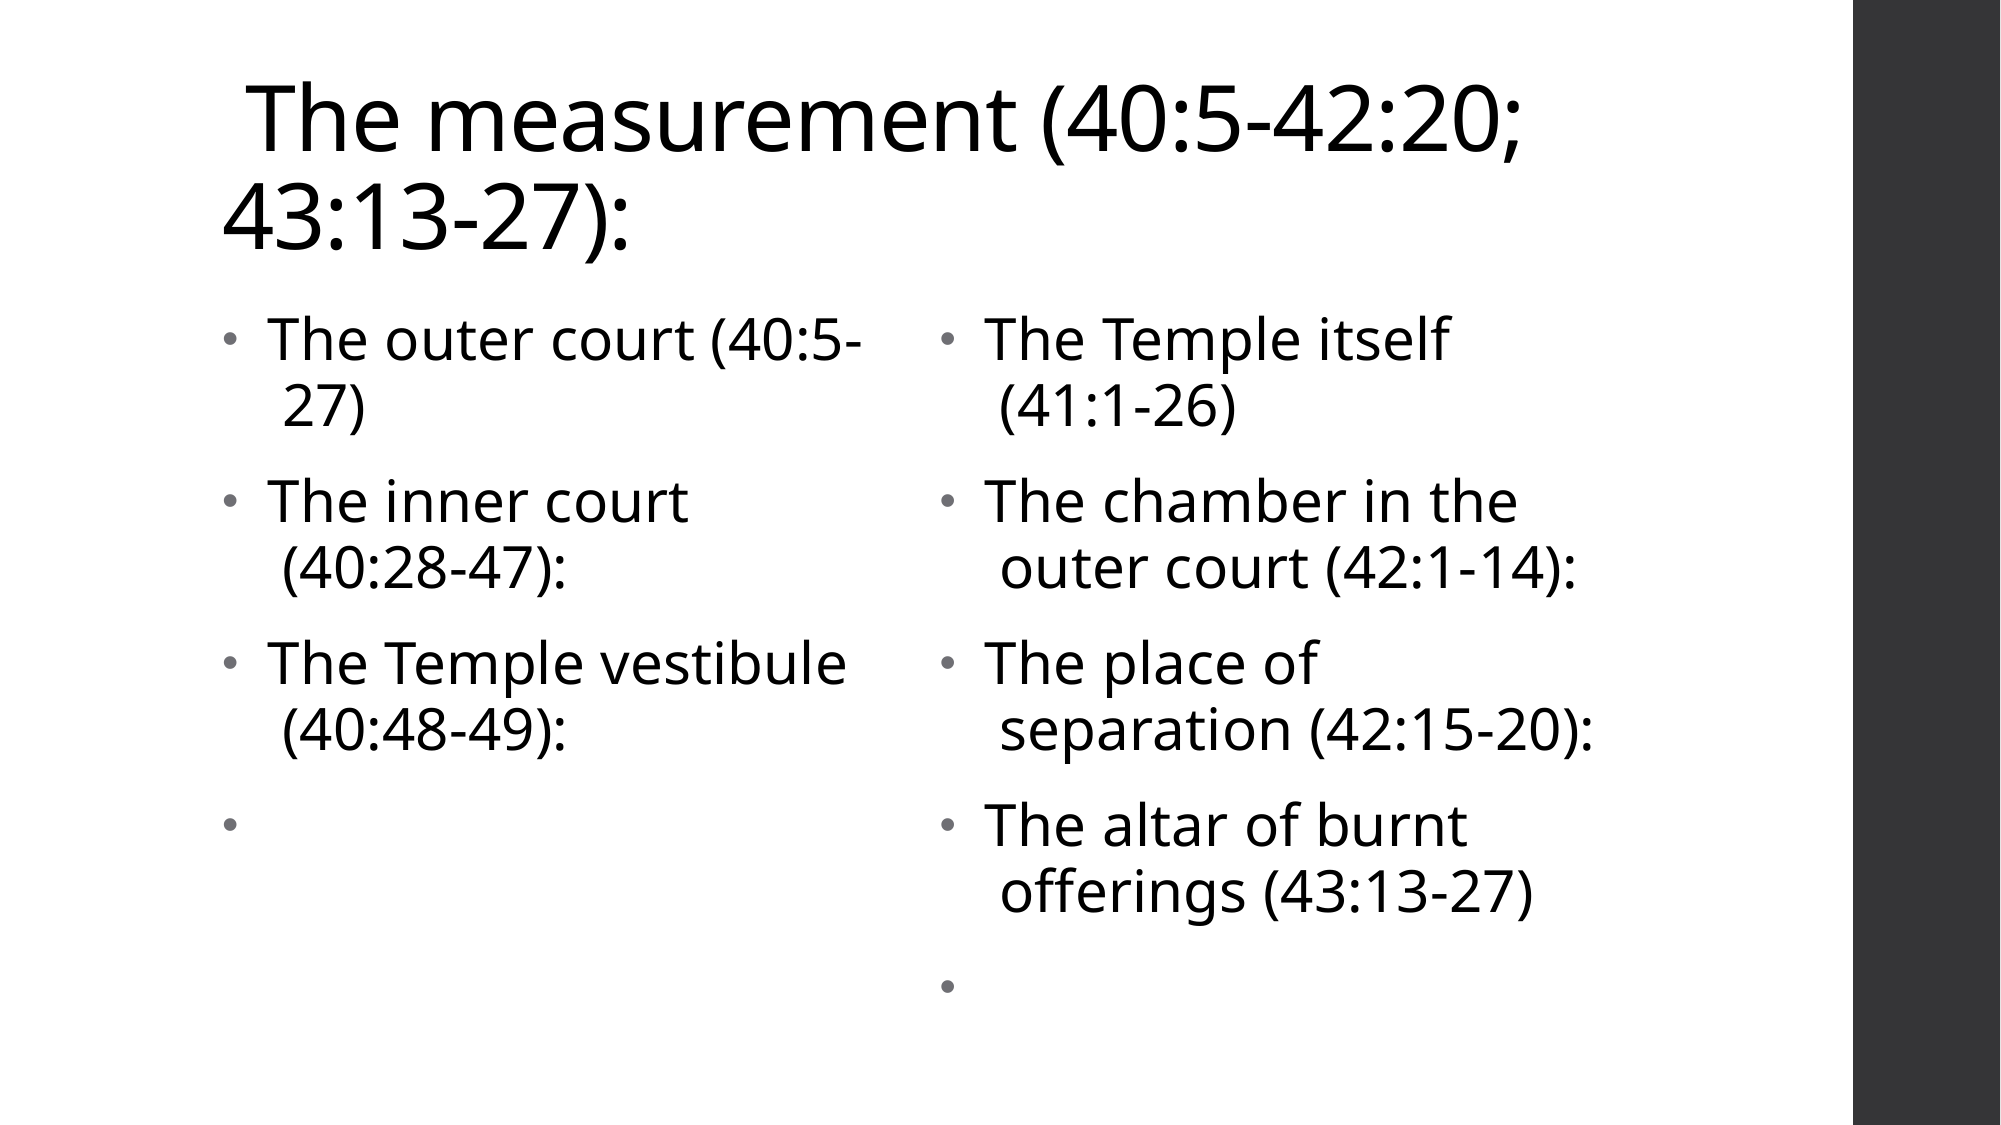

# The measurement (40:5-42:20; 43:13-27):
 The outer court (40:5-27)
 The inner court (40:28-47):
 The Temple vestibule (40:48-49):
 The Temple itself (41:1-26)
 The chamber in the outer court (42:1-14):
 The place of separation (42:15-20):
 The altar of burnt offerings (43:13-27)